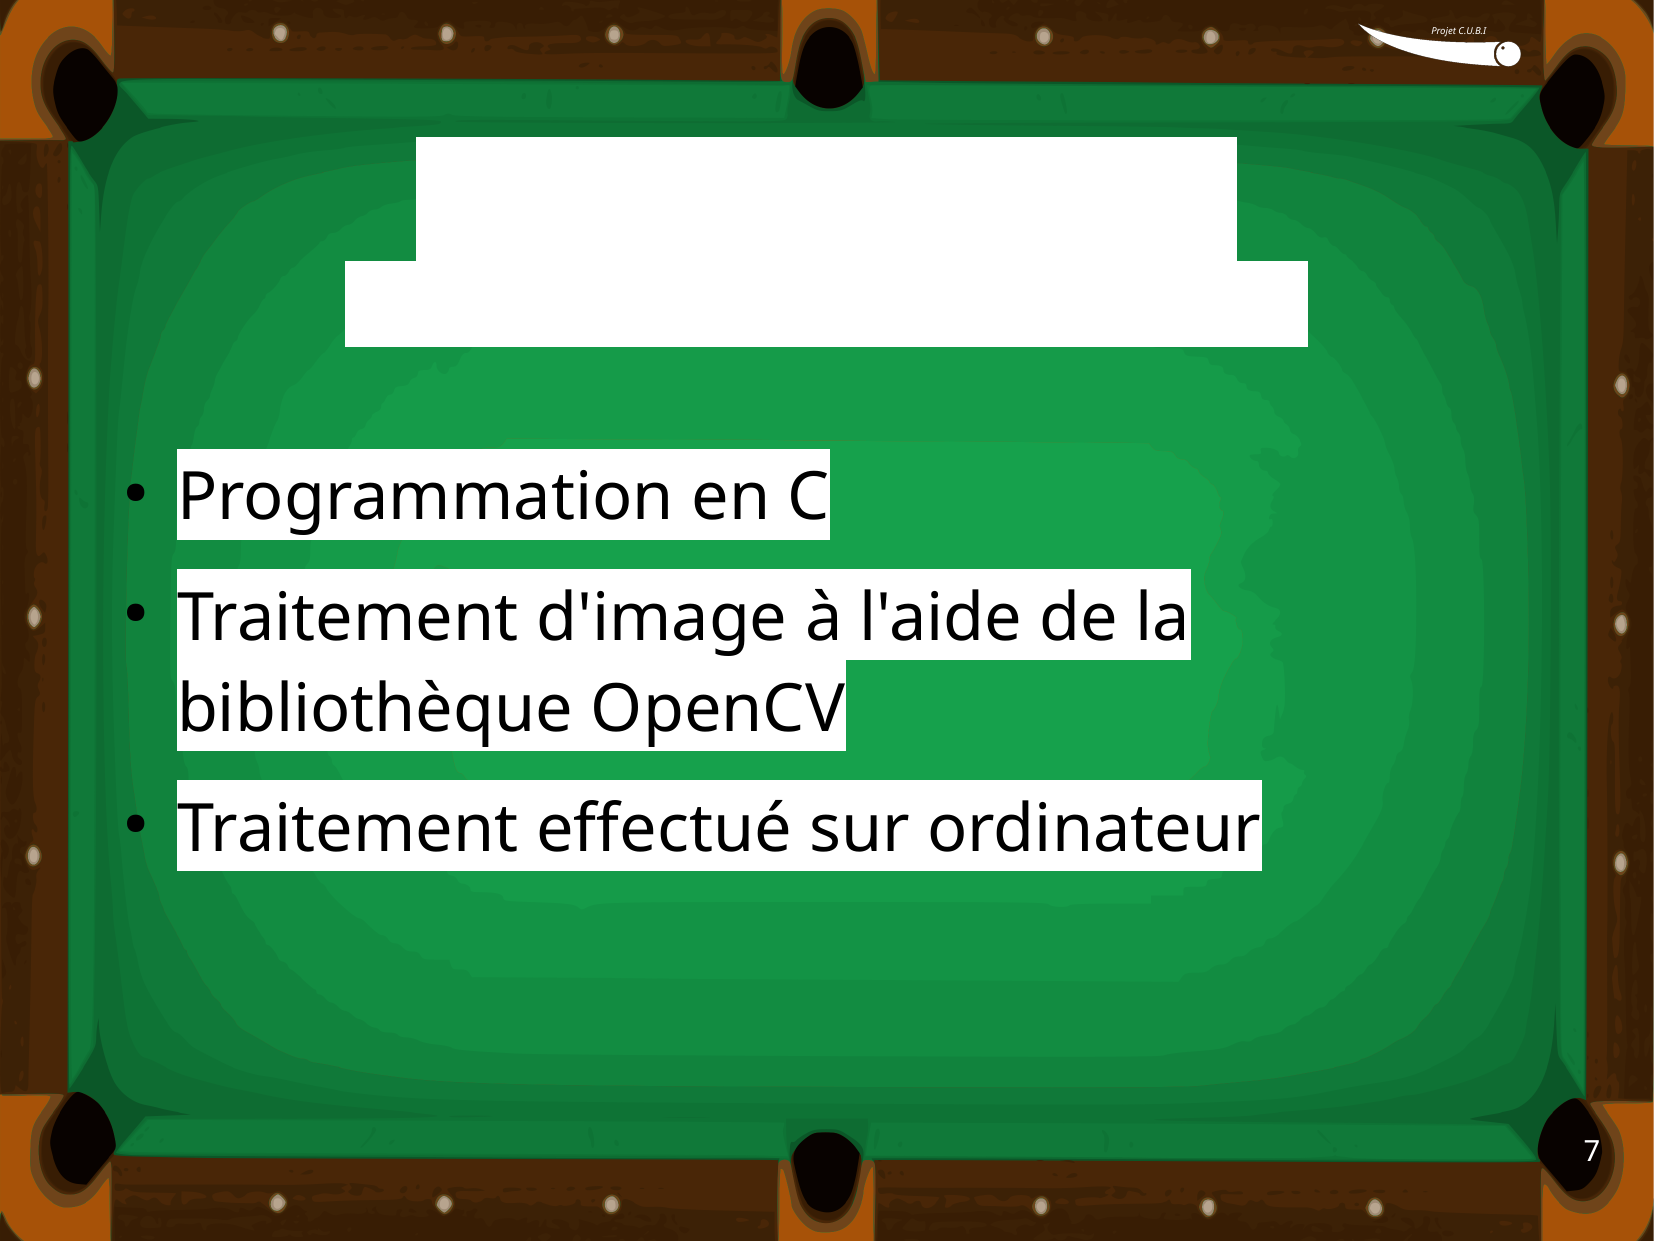

# Cahier des charges FP2 :Traiter les images capturées
Programmation en C
Traitement d'image à l'aide de la bibliothèque OpenCV
Traitement effectué sur ordinateur
7